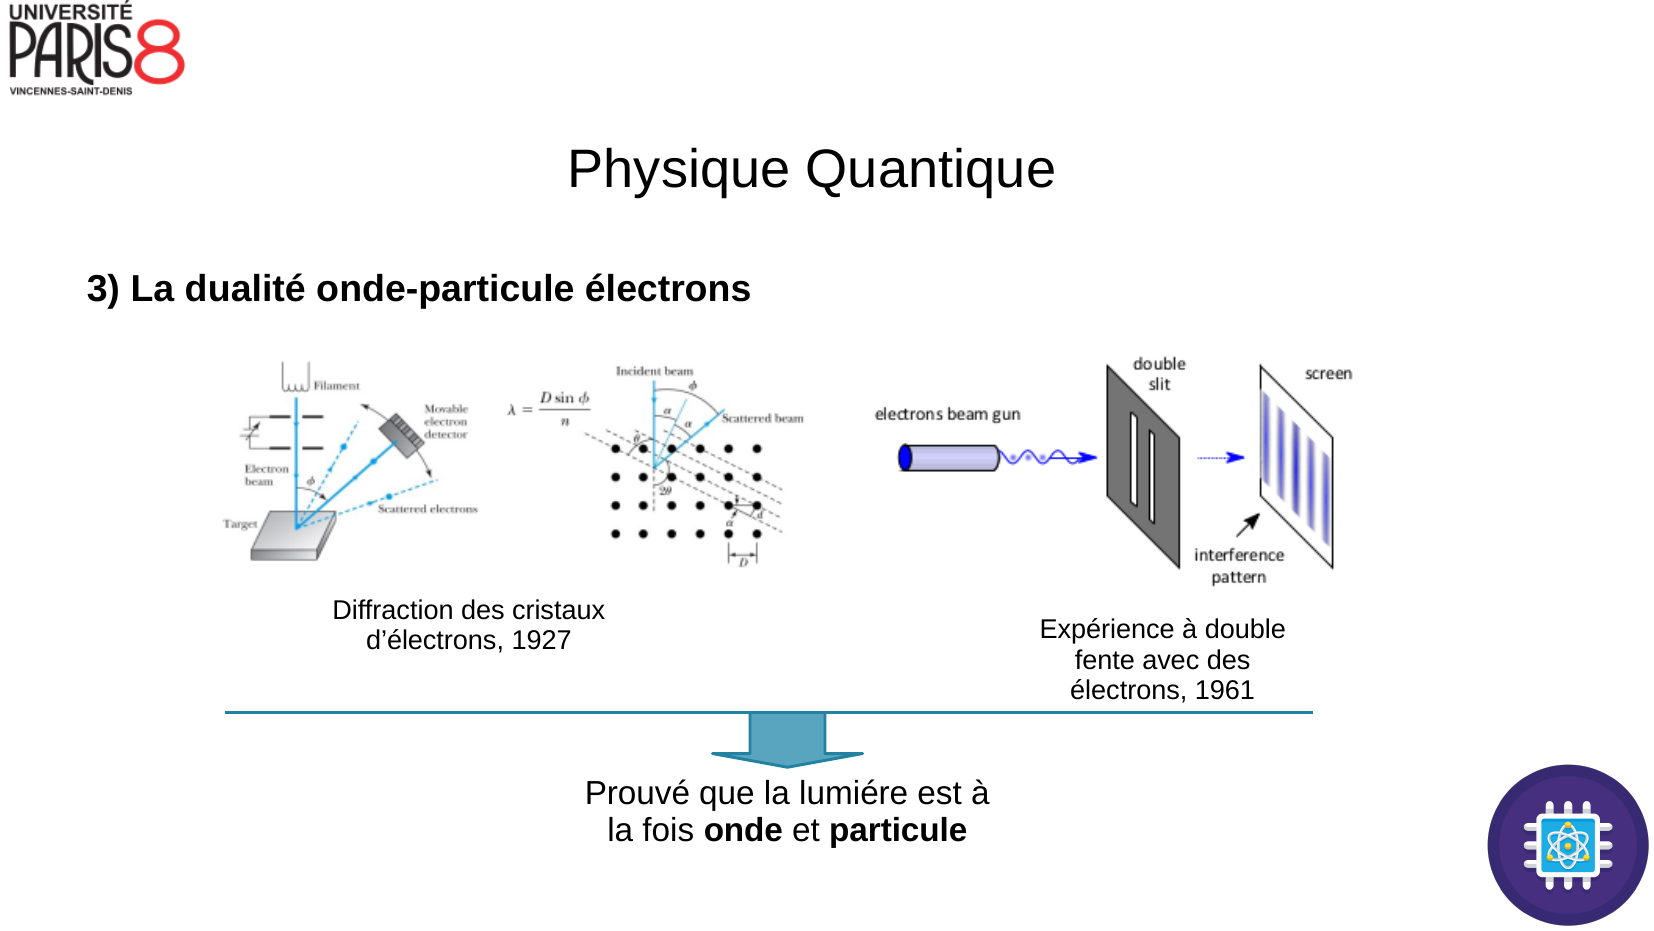

# Physique Quantique
3) La dualité onde-particule électrons
Diffraction des cristaux d’électrons, 1927
Expérience à double fente avec des électrons, 1961
Prouvé que la lumiére est à la fois onde et particule